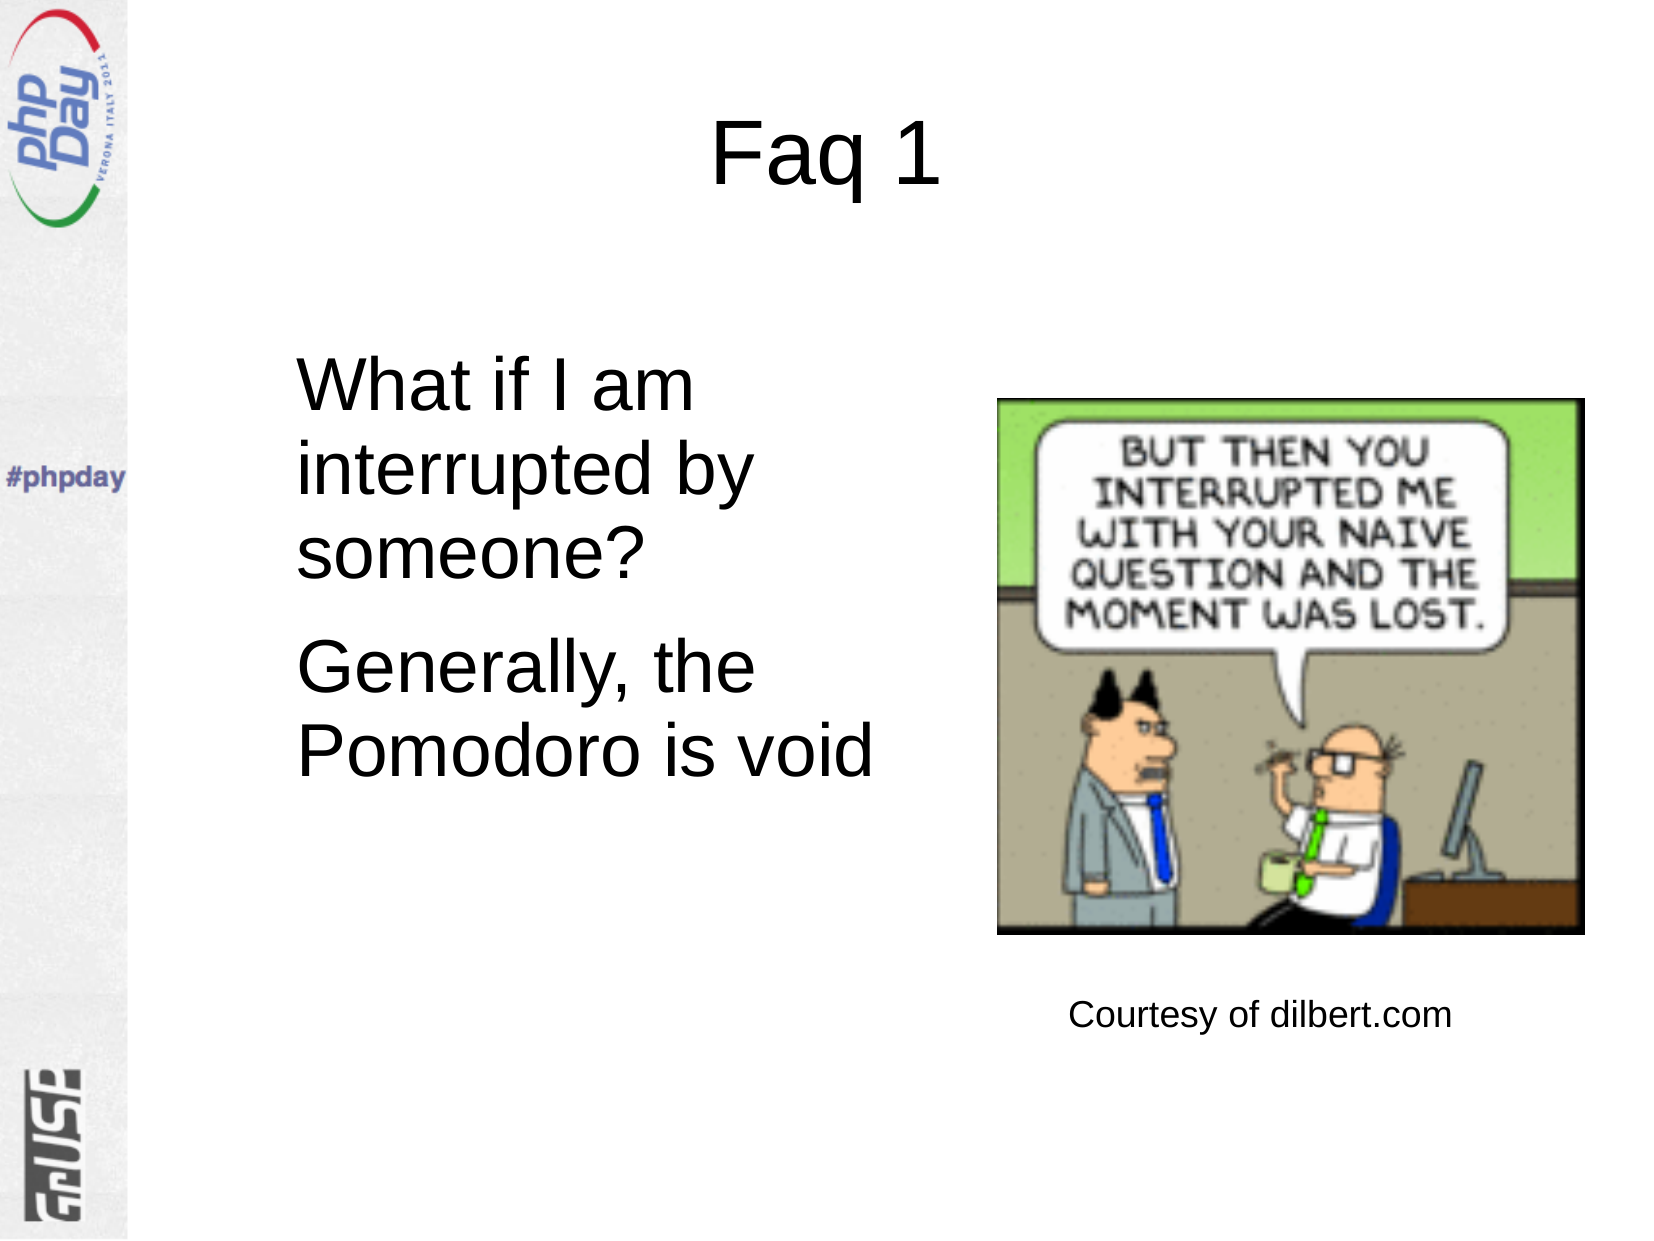

# Faq 1
What if I am interrupted by someone?
Generally, the Pomodoro is void
Courtesy of dilbert.com